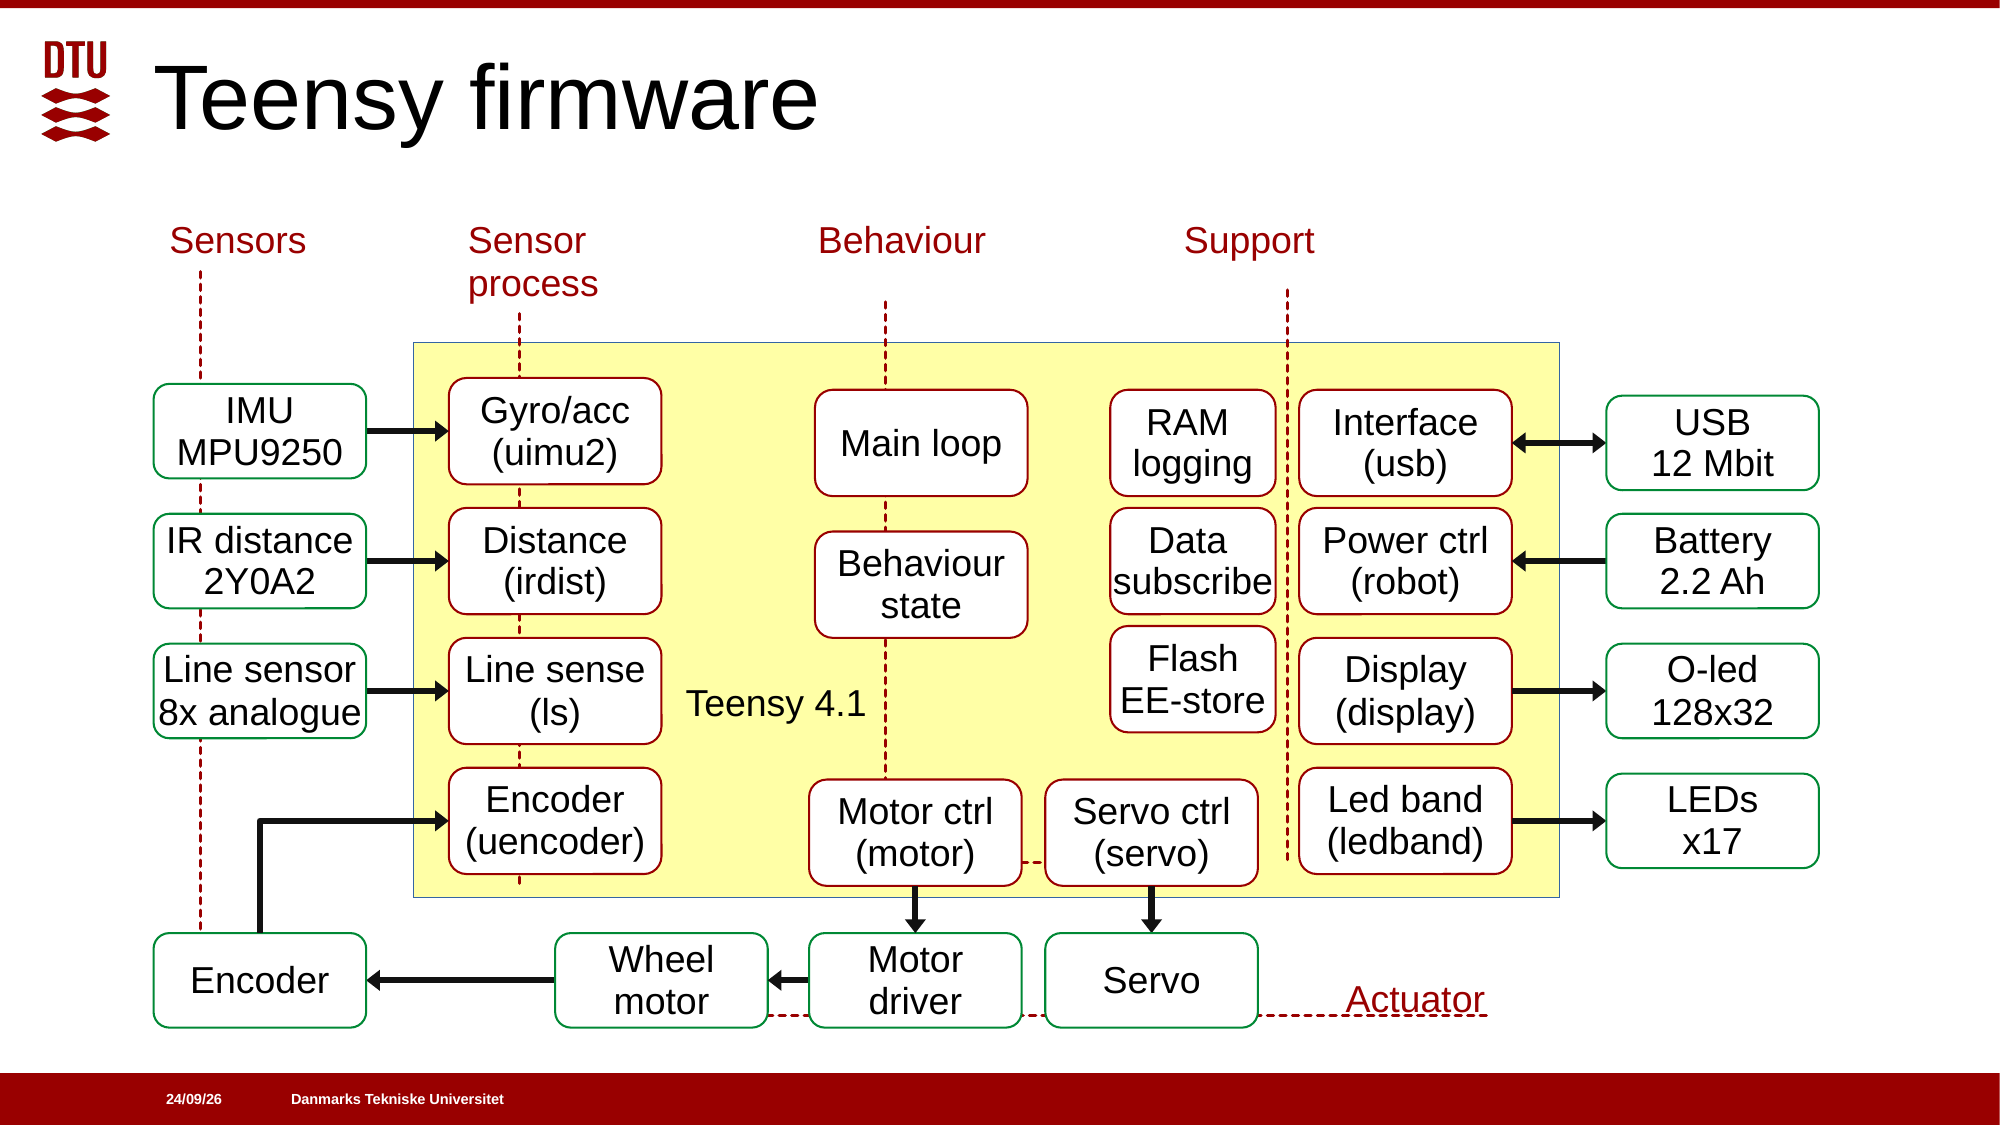

# Teensy firmware
Sensors
Sensor
process
Behaviour
Support
Gyro/acc
(uimu2)
IMU
MPU9250
Main loop
RAM
logging
Interface
(usb)
USB
12 Mbit
Distance
(irdist)
Data
subscribe
Power ctrl
(robot)
IR distance
2Y0A2
Battery
2.2 Ah
Behaviour
state
Flash
EE-store
Line sense
(ls)
Display
(display)
Line sensor
8x analogue
O-led
128x32
Teensy 4.1
Encoder
(uencoder)
Led band
(ledband)
LEDs
x17
Motor ctrl
(motor)
Servo ctrl
(servo)
Encoder
Wheel
motor
Motor
driver
Servo
Actuator